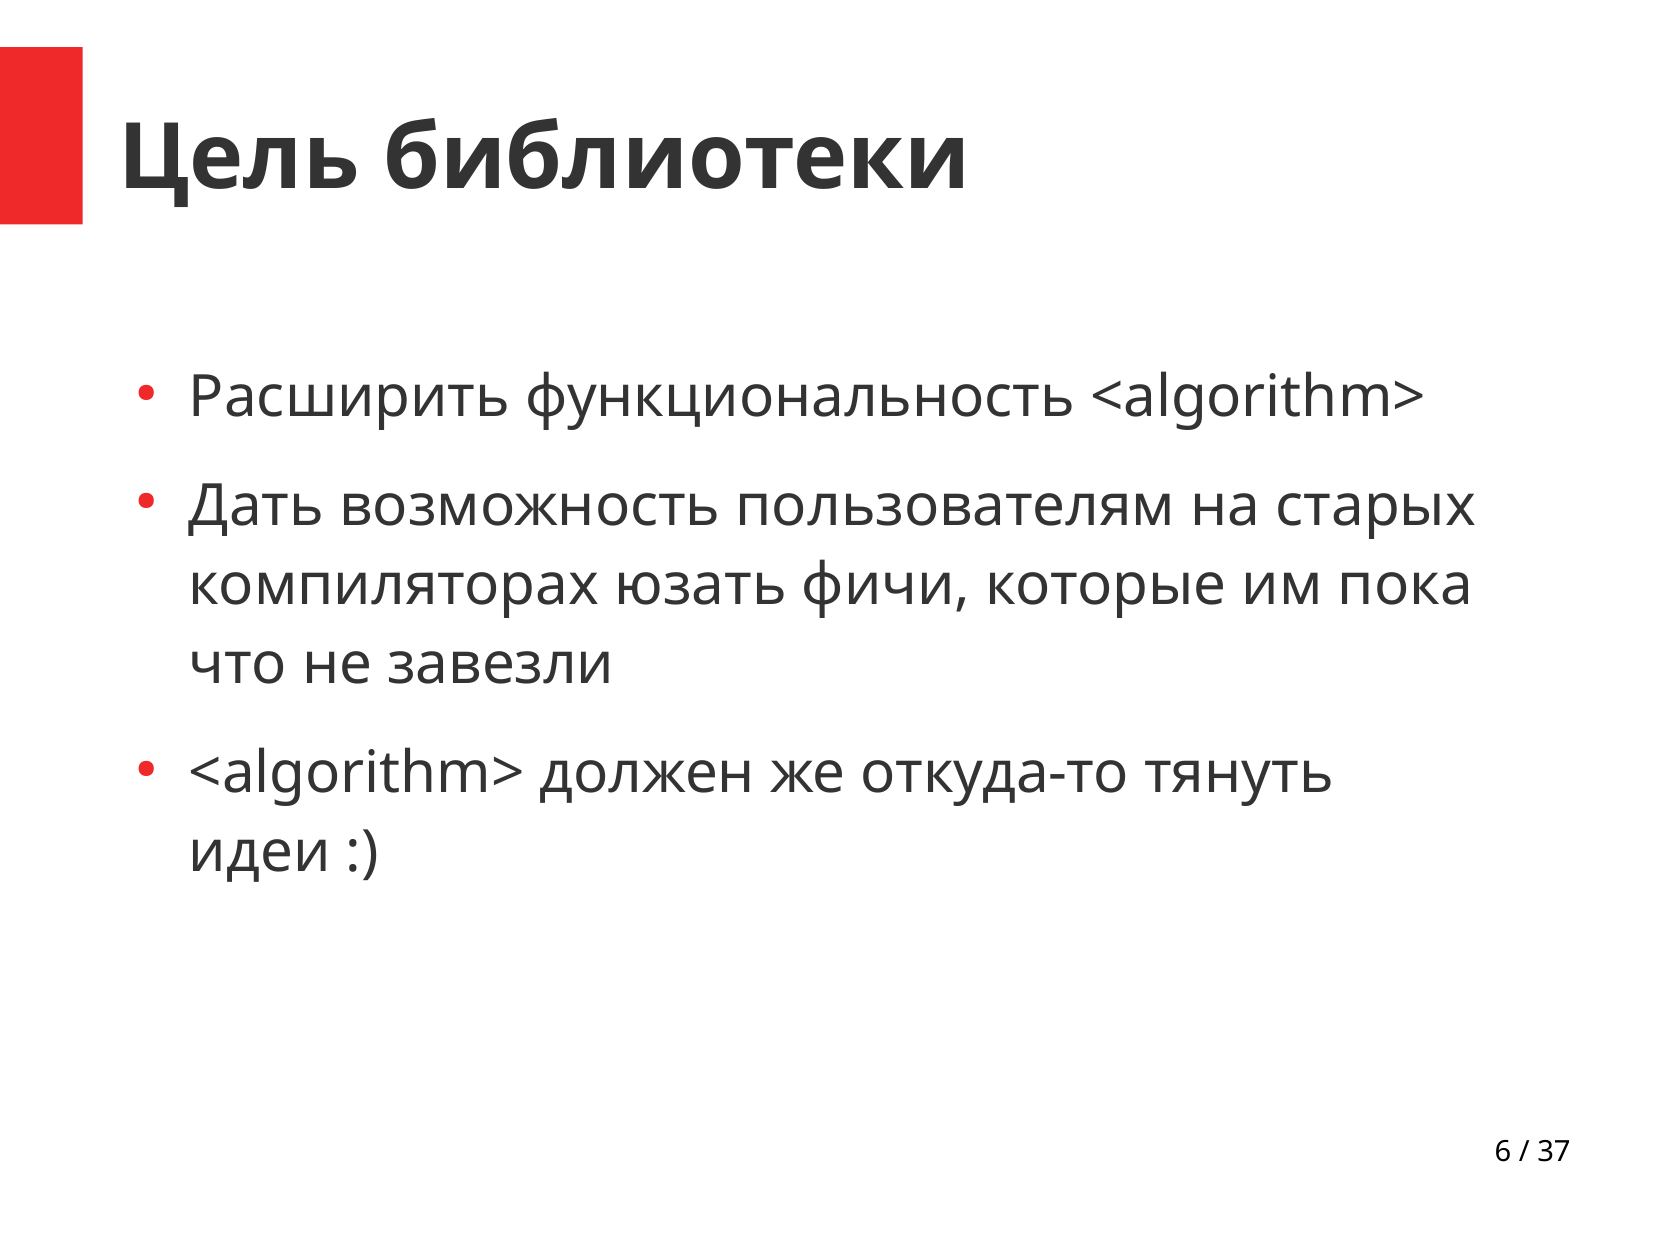

# Цель библиотеки
Расширить функциональность <algorithm>
Дать возможность пользователям на старых компиляторах юзать фичи, которые им пока что не завезли
<algorithm> должен же откуда-то тянуть идеи :)
6